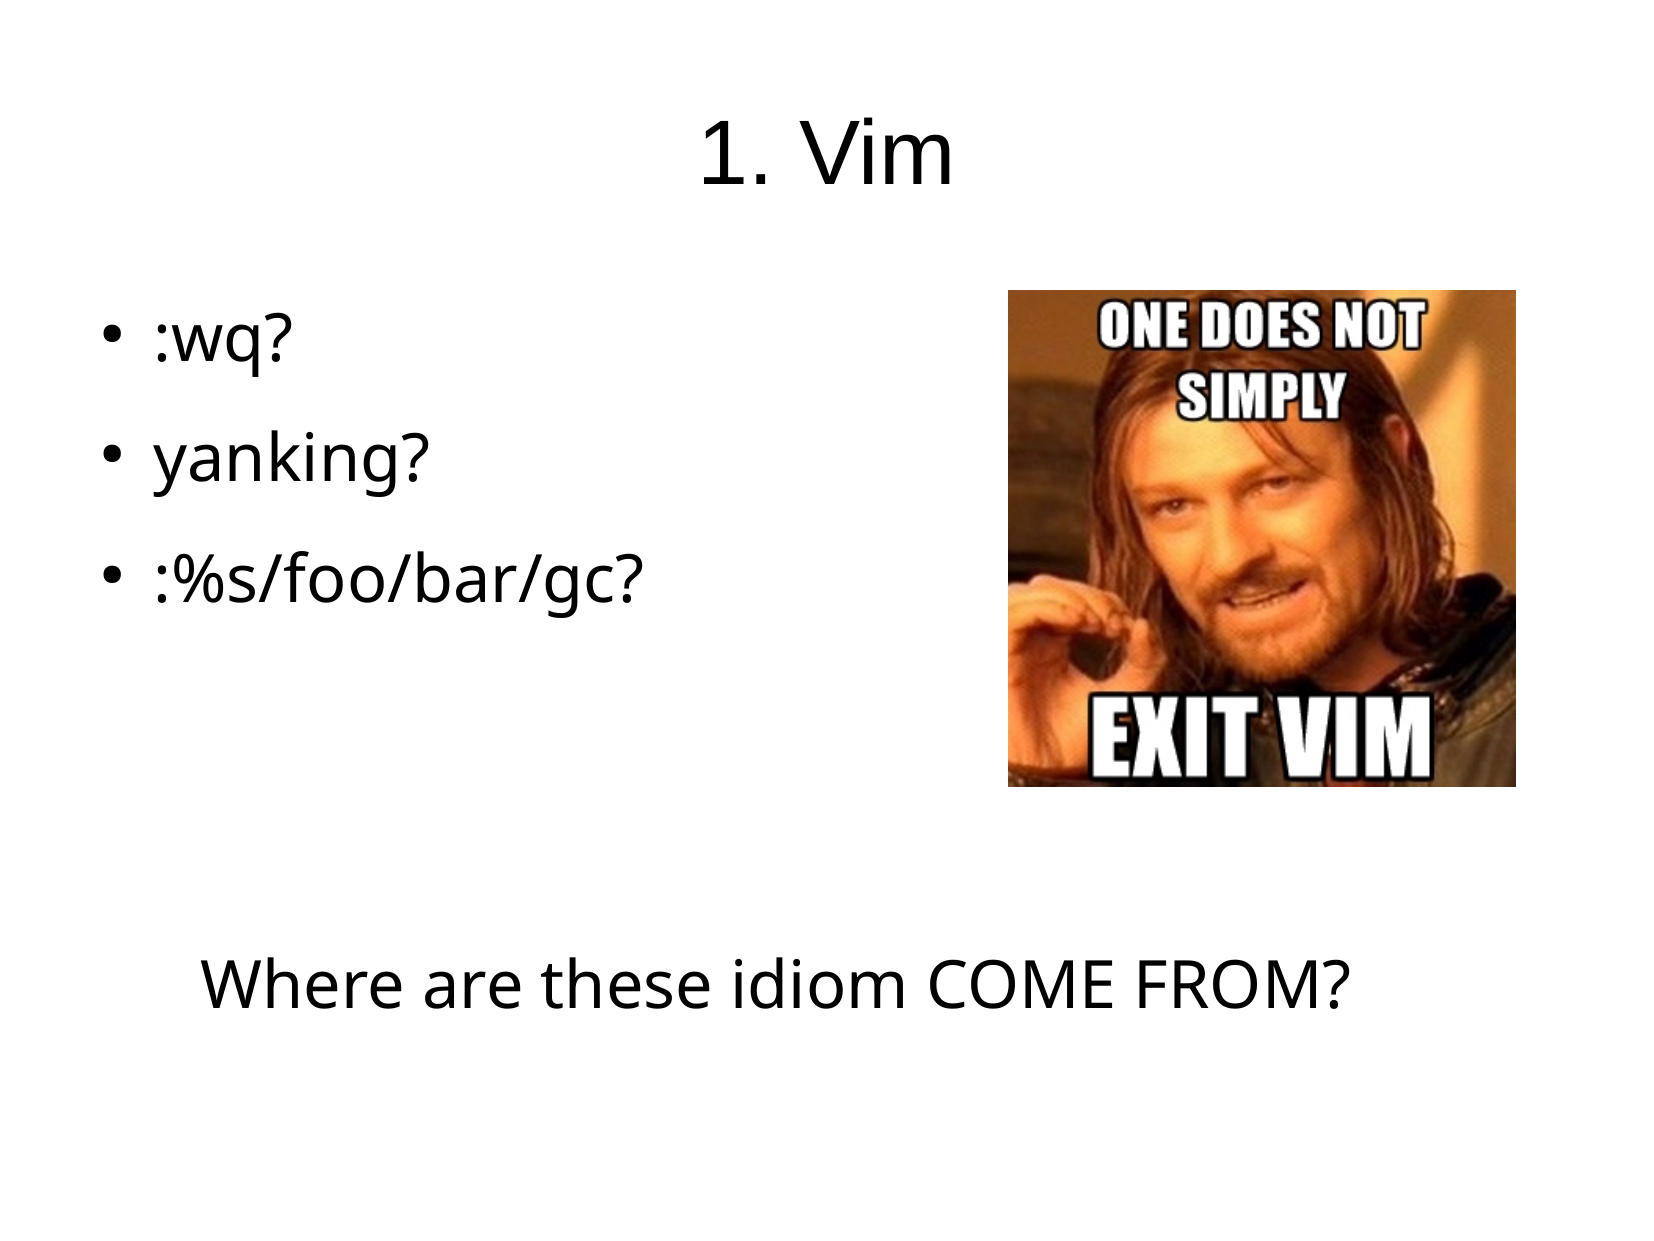

# 1. Vim
:wq?
yanking?
:%s/foo/bar/gc?
Where are these idiom COME FROM?